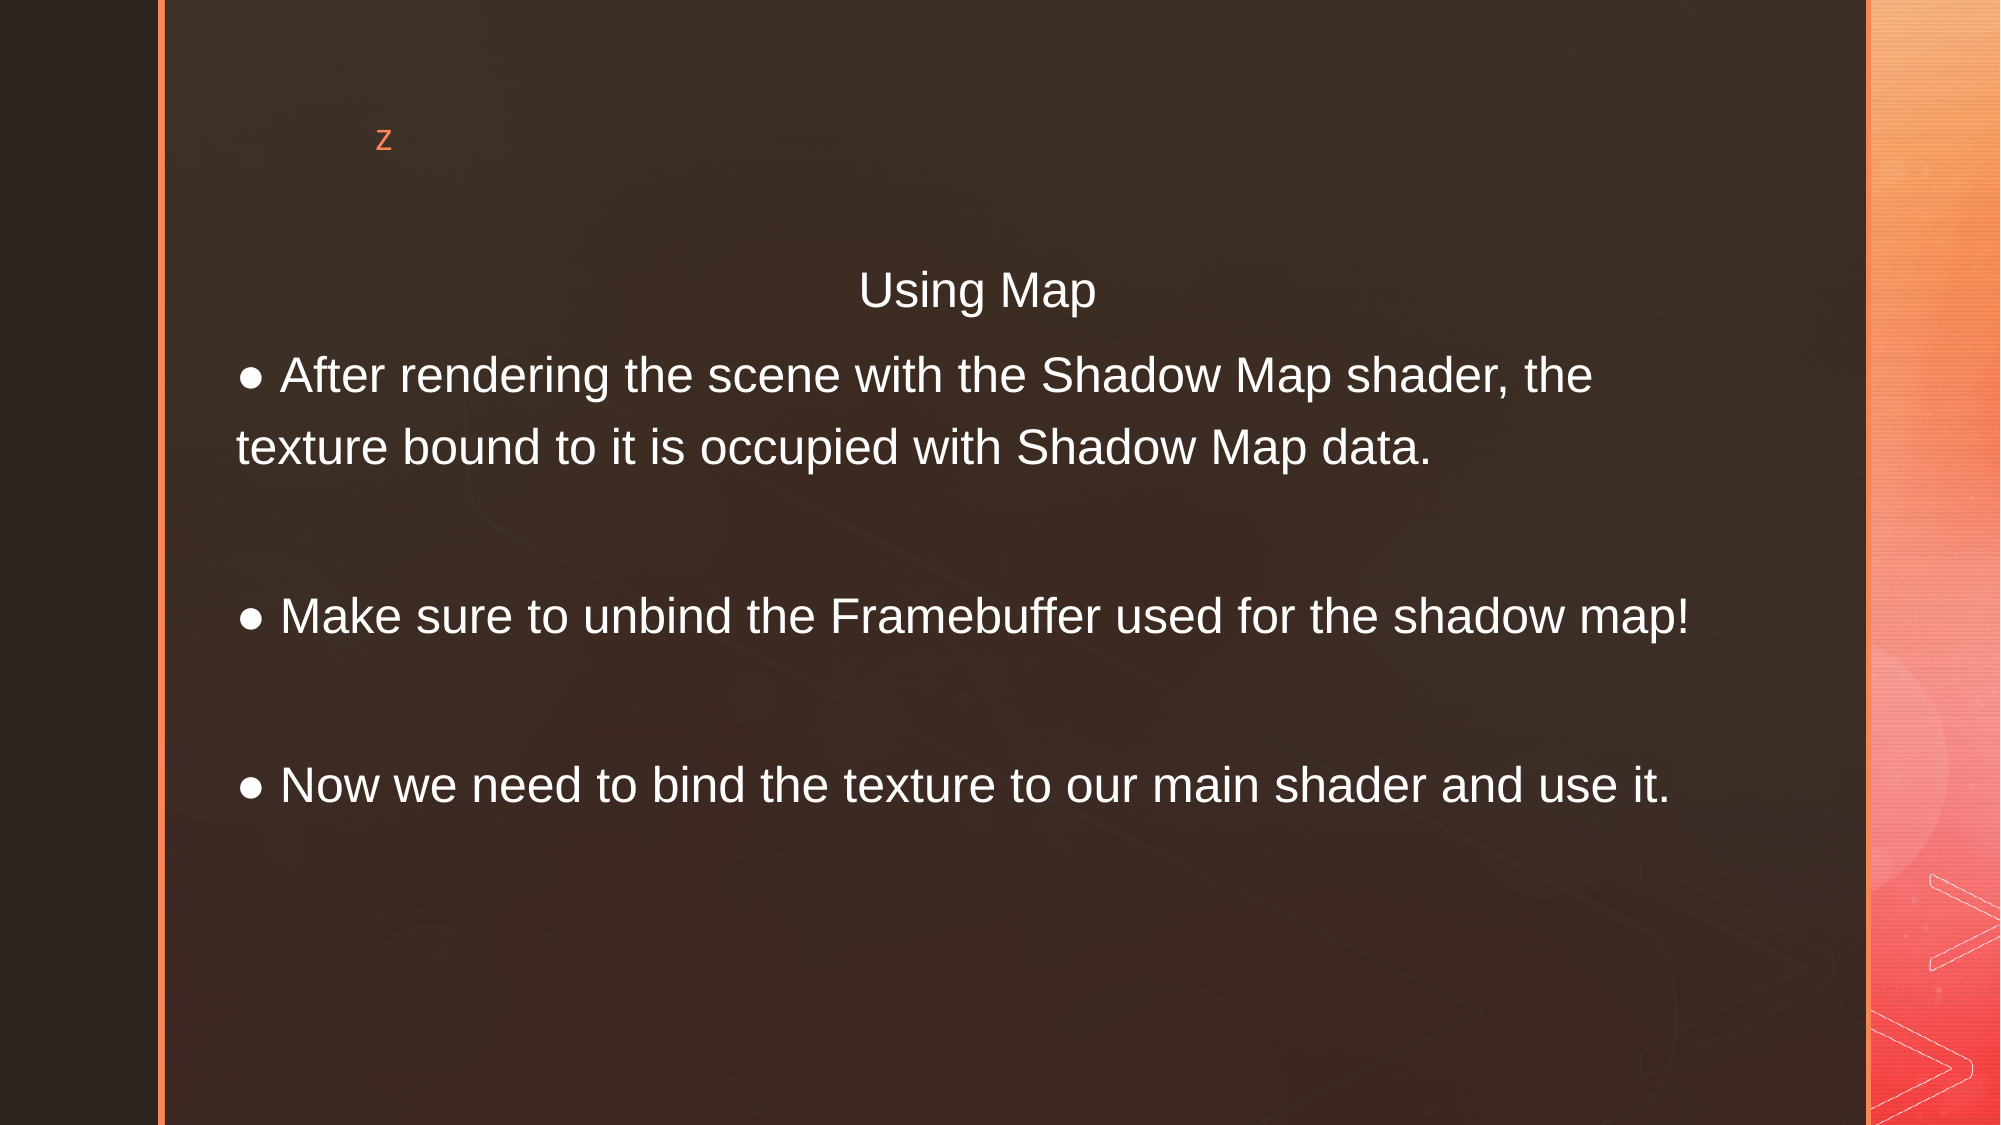

# Using Map
● After rendering the scene with the Shadow Map shader, the texture bound to it is occupied with Shadow Map data.
● Make sure to unbind the Framebuffer used for the shadow map!
● Now we need to bind the texture to our main shader and use it.